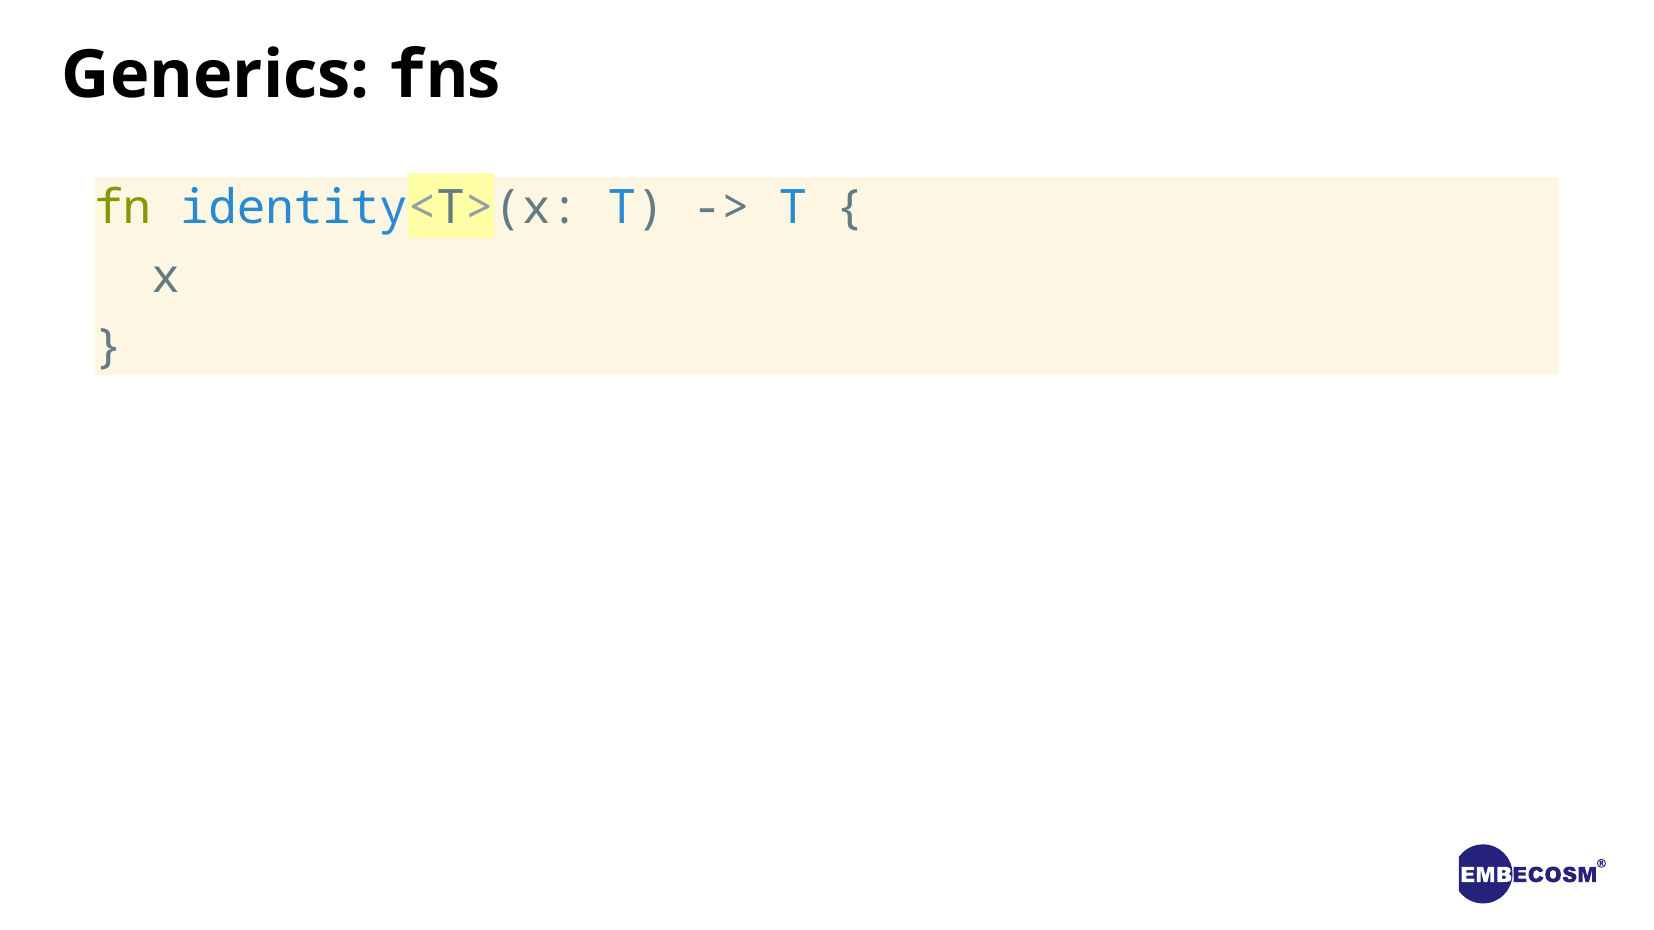

# Generics: fns
fn identity<T>(x: T) -> T {
 x
}